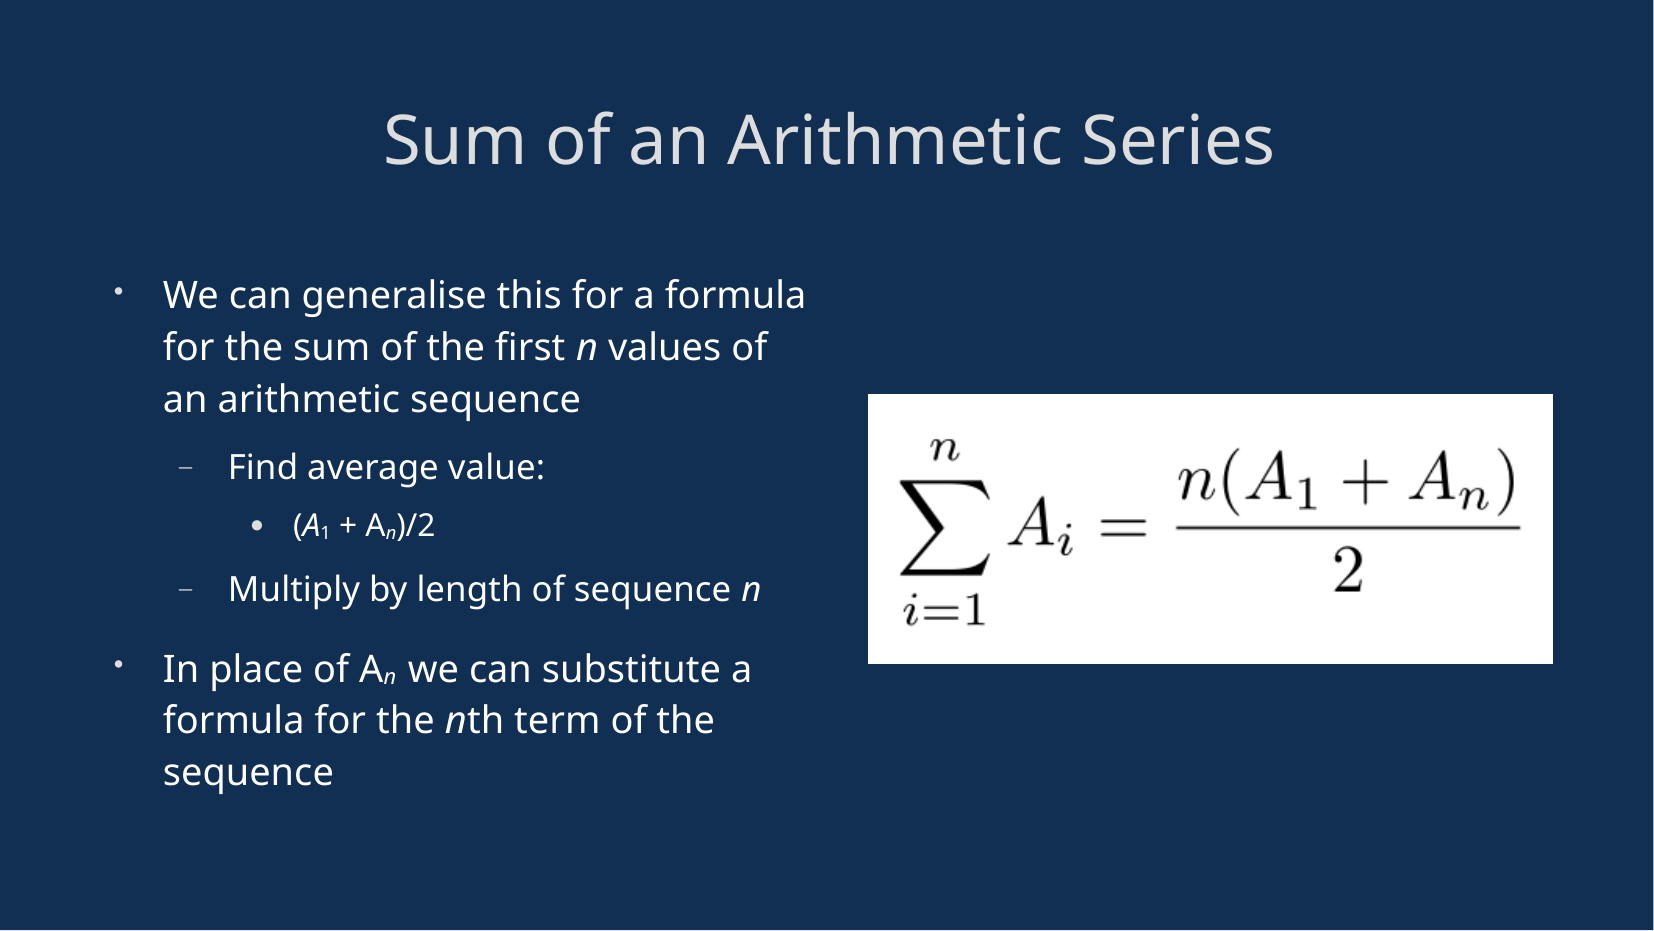

# Sum of an Arithmetic Series
We can generalise this for a formula for the sum of the first n values of an arithmetic sequence
Find average value:
(A1 + An)/2
Multiply by length of sequence n
In place of An we can substitute a formula for the nth term of the sequence